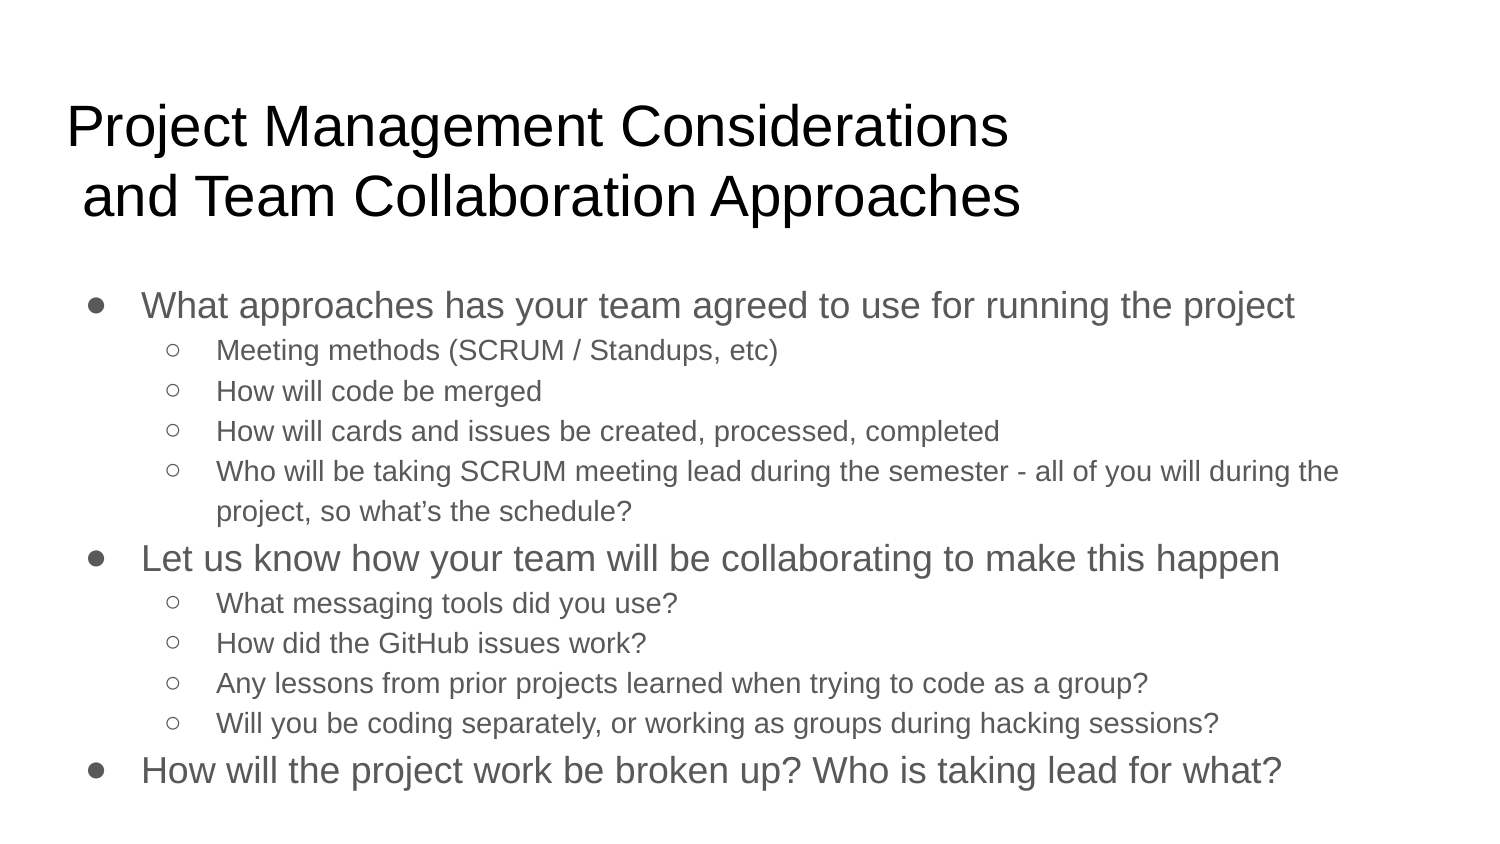

# Project Management Considerations and Team Collaboration Approaches
What approaches has your team agreed to use for running the project
Meeting methods (SCRUM / Standups, etc)
How will code be merged
How will cards and issues be created, processed, completed
Who will be taking SCRUM meeting lead during the semester - all of you will during the project, so what’s the schedule?
Let us know how your team will be collaborating to make this happen
What messaging tools did you use?
How did the GitHub issues work?
Any lessons from prior projects learned when trying to code as a group?
Will you be coding separately, or working as groups during hacking sessions?
How will the project work be broken up? Who is taking lead for what?